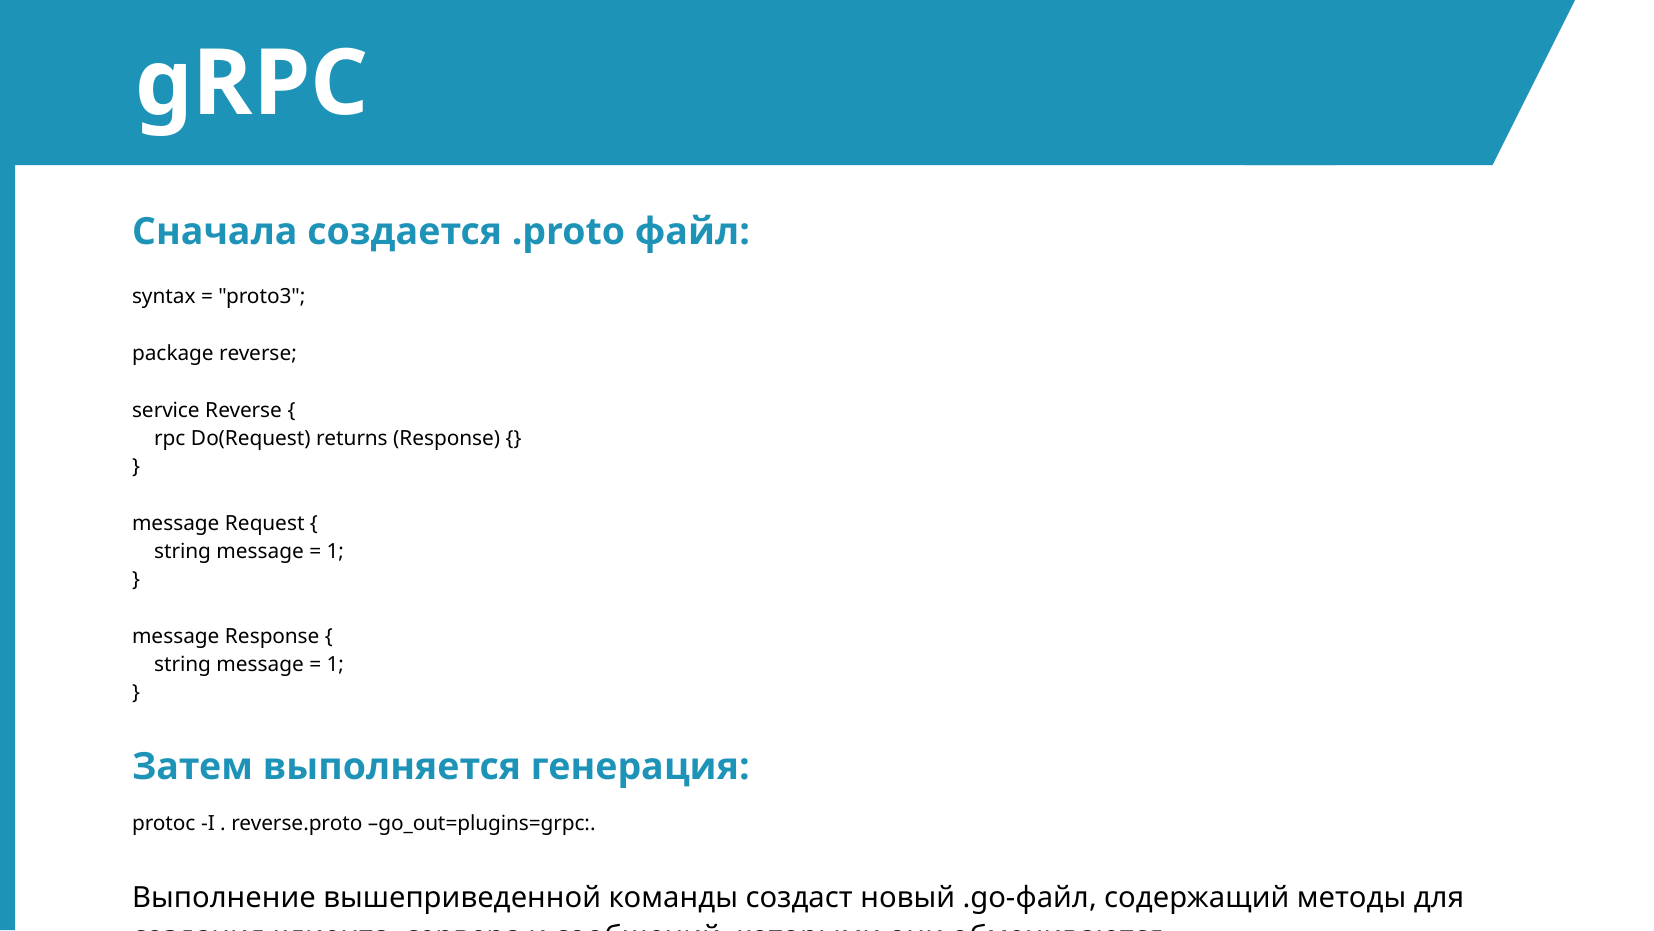

# gRPC
Сначала создается .proto файл:
syntax = "proto3";
package reverse;
service Reverse {
 rpc Do(Request) returns (Response) {}
}
message Request {
 string message = 1;
}
message Response {
 string message = 1;
}
Затем выполняется генерация:
protoc -I . reverse.proto –go_out=plugins=grpc:.
Выполнение вышеприведенной команды создаст новый .go-файл, содержащий методы для создания клиента, сервера и сообщений, которыми они обмениваются.